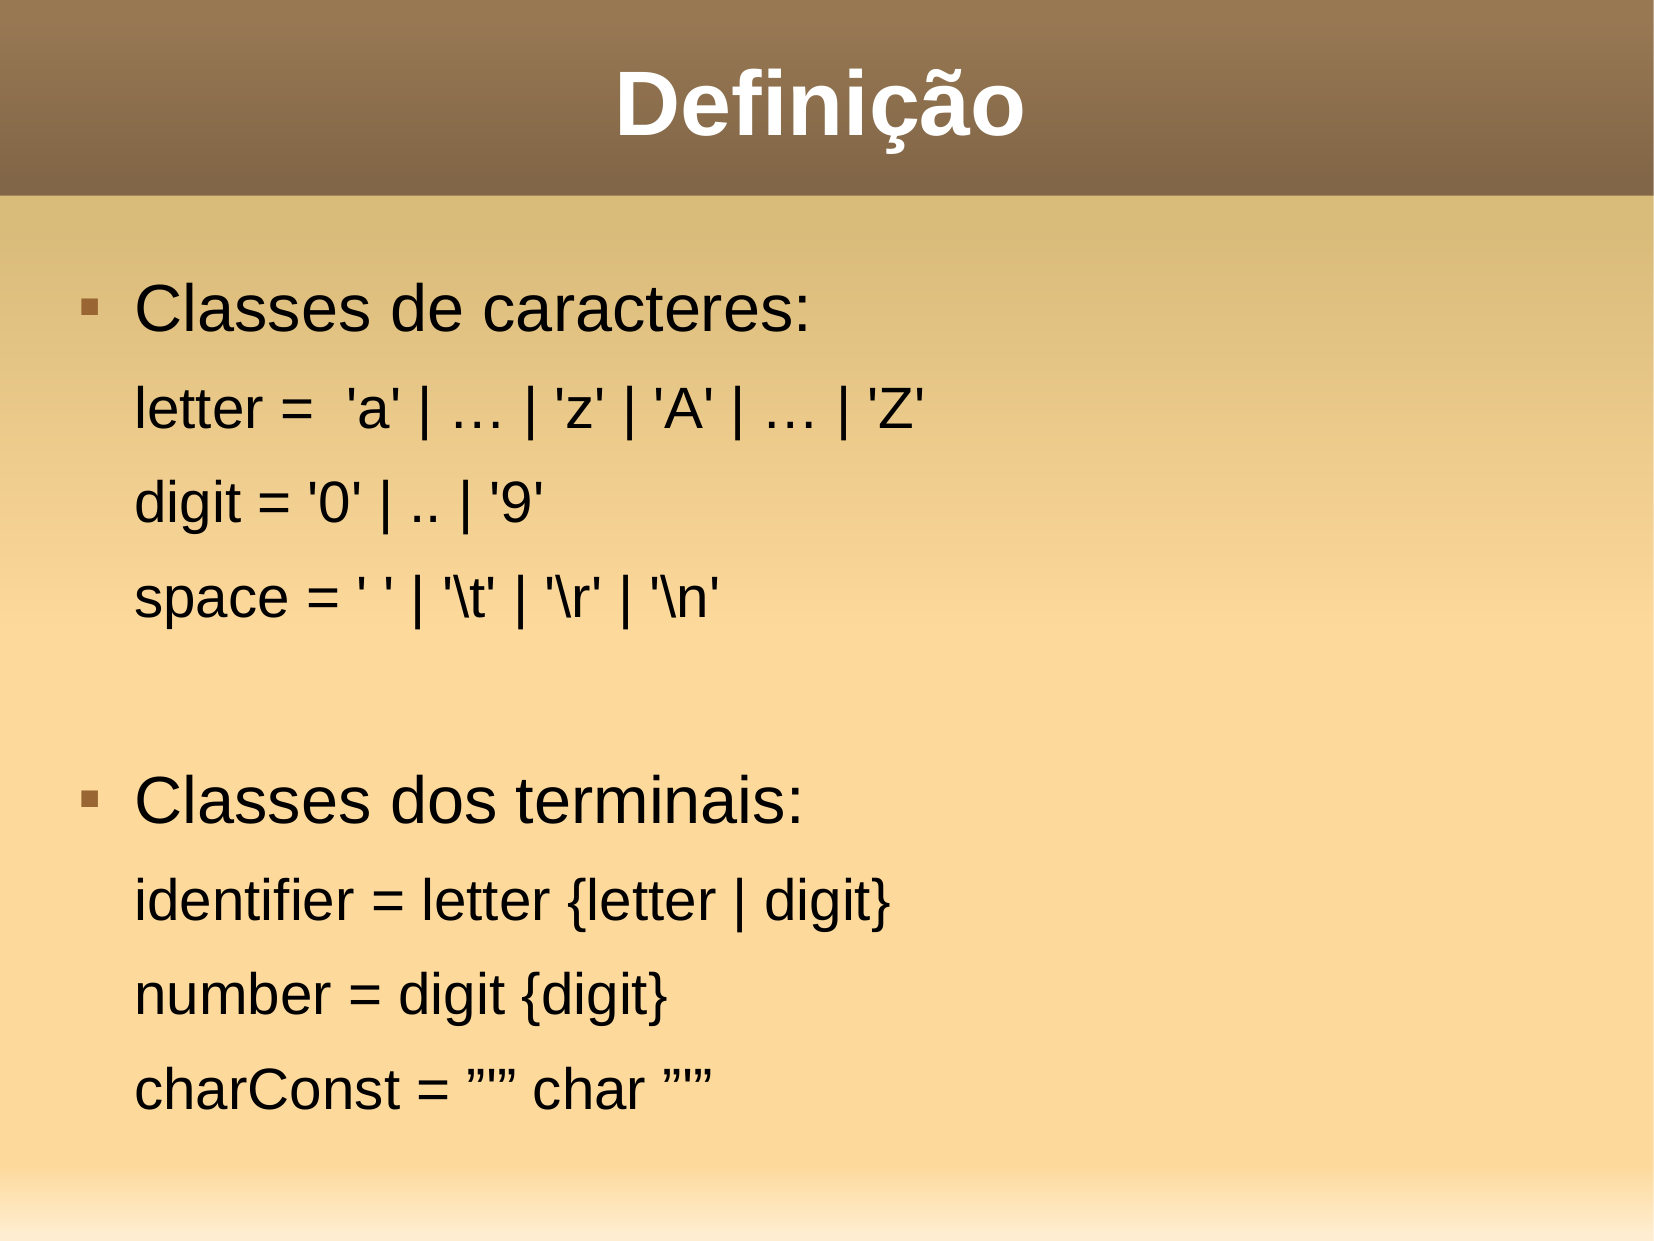

# Definição
Classes de caracteres:
letter = 'a' | … | 'z' | 'A' | … | 'Z'
digit = '0' | .. | '9'
space = ' ' | '\t' | '\r' | '\n'
Classes dos terminais:
identifier = letter {letter | digit}
number = digit {digit}
charConst = ”'” char ”'”